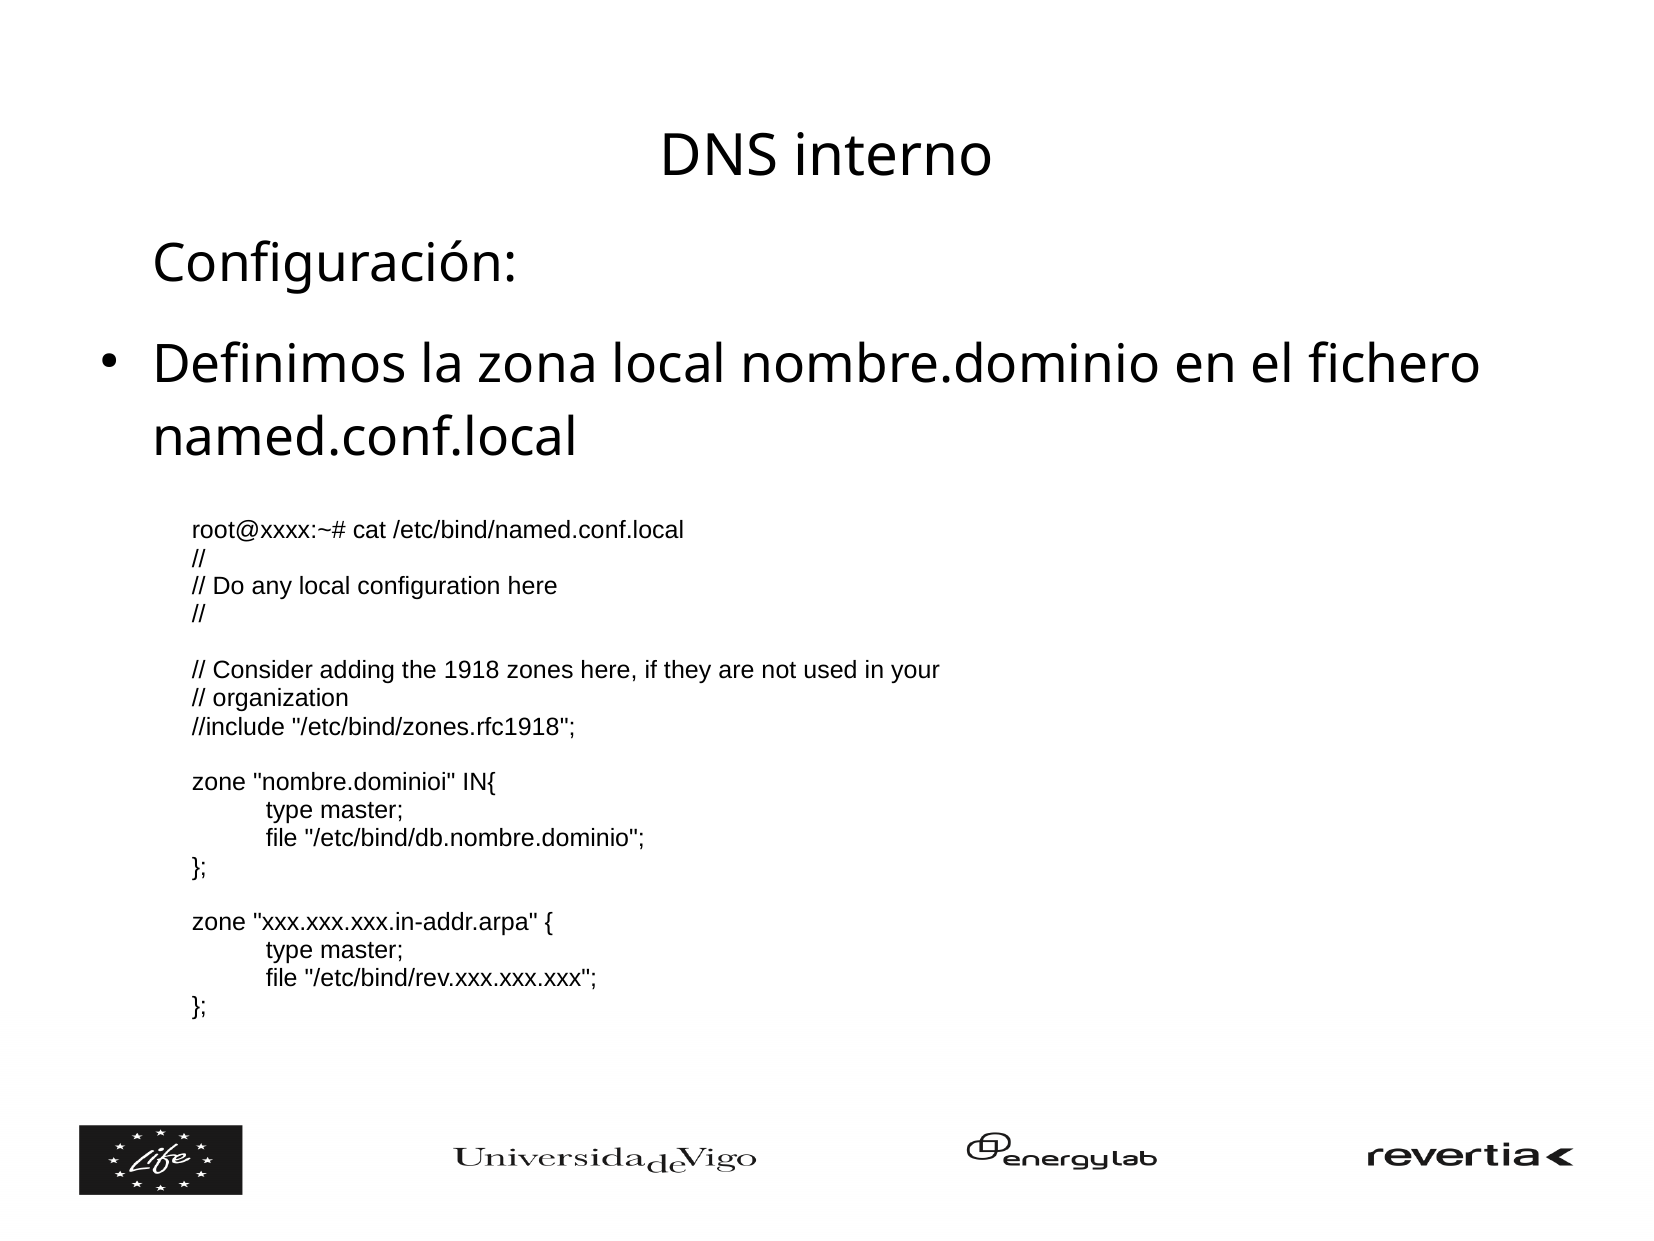

# DNS interno
Configuración:
Definimos la zona local nombre.dominio en el fichero named.conf.local
root@xxxx:~# cat /etc/bind/named.conf.local
//
// Do any local configuration here
//
// Consider adding the 1918 zones here, if they are not used in your
// organization
//include "/etc/bind/zones.rfc1918";
zone "nombre.dominioi" IN{
 	type master;
 	file "/etc/bind/db.nombre.dominio";
};
zone "xxx.xxx.xxx.in-addr.arpa" {
 	type master;
 	file "/etc/bind/rev.xxx.xxx.xxx";
};